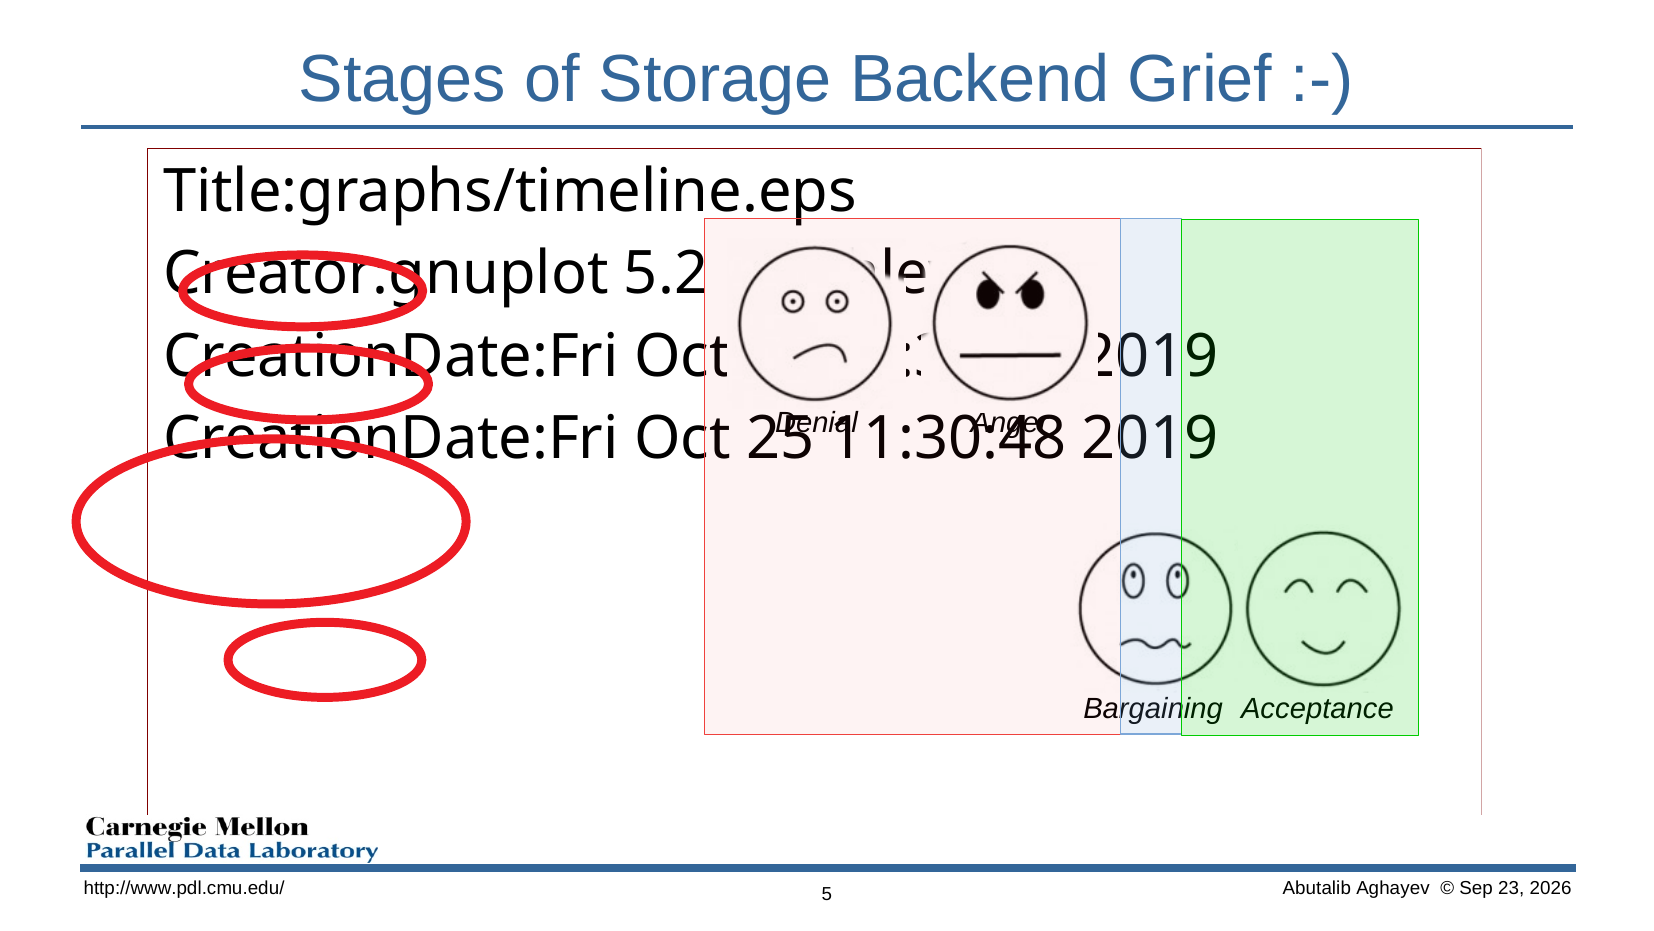

# Stages of Storage Backend Grief :-)
Anger
Denial
Bargaining
Acceptance
http://www.pdl.cmu.edu/
 Abutalib Aghayev ©